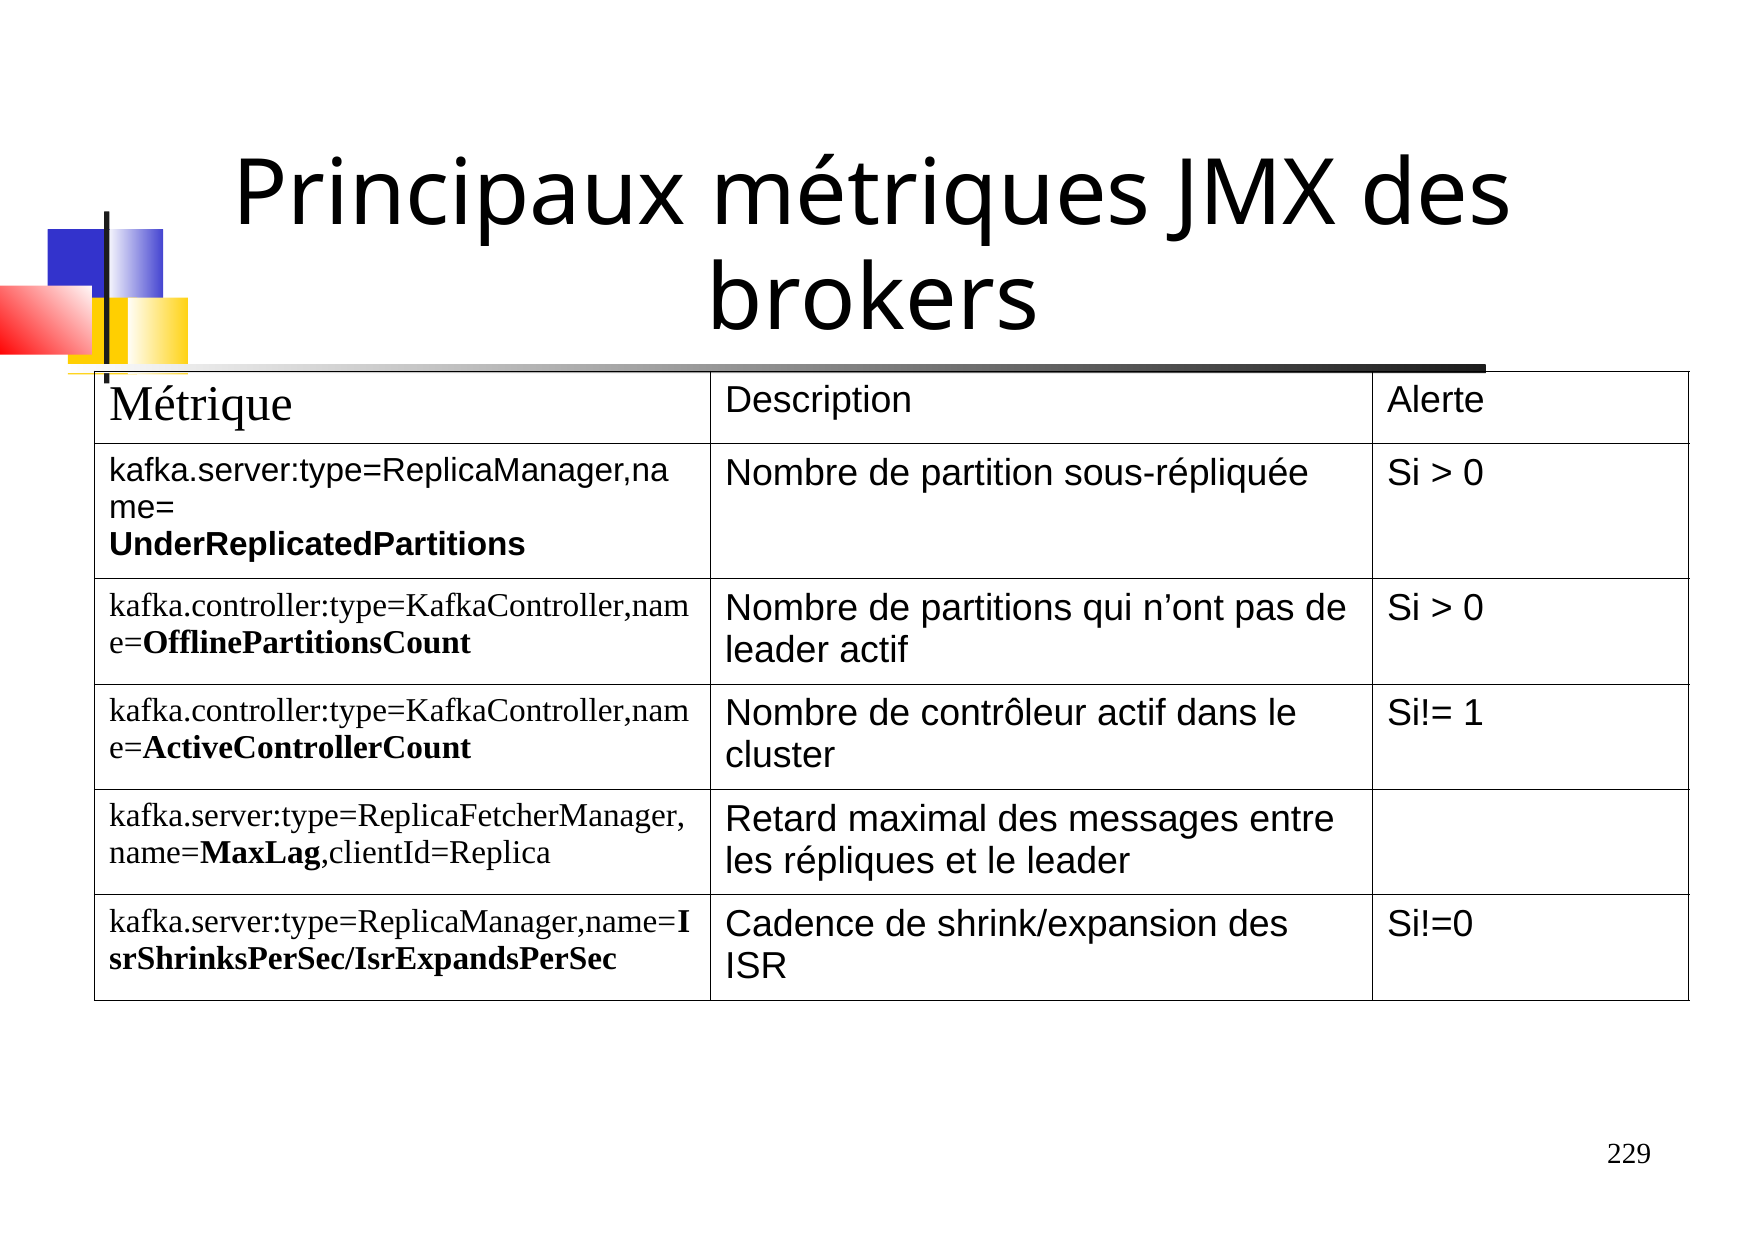

# Principaux métriques JMX des brokers
| Métrique | Description | Alerte |
| --- | --- | --- |
| kafka.server:type=ReplicaManager,name= UnderReplicatedPartitions | Nombre de partition sous-répliquée | Si > 0 |
| kafka.controller:type=KafkaController,nam e=OfflinePartitionsCount | Nombre de partitions qui n’ont pas de leader actif | Si > 0 |
| kafka.controller:type=KafkaController,nam e=ActiveControllerCount | Nombre de contrôleur actif dans le cluster | Si!= 1 |
| kafka.server:type=ReplicaFetcherManager, name=MaxLag,clientId=Replica | Retard maximal des messages entre les répliques et le leader | |
| kafka.server:type=ReplicaManager,name=I srShrinksPerSec/IsrExpandsPerSec | Cadence de shrink/expansion des ISR | Si!=0 |